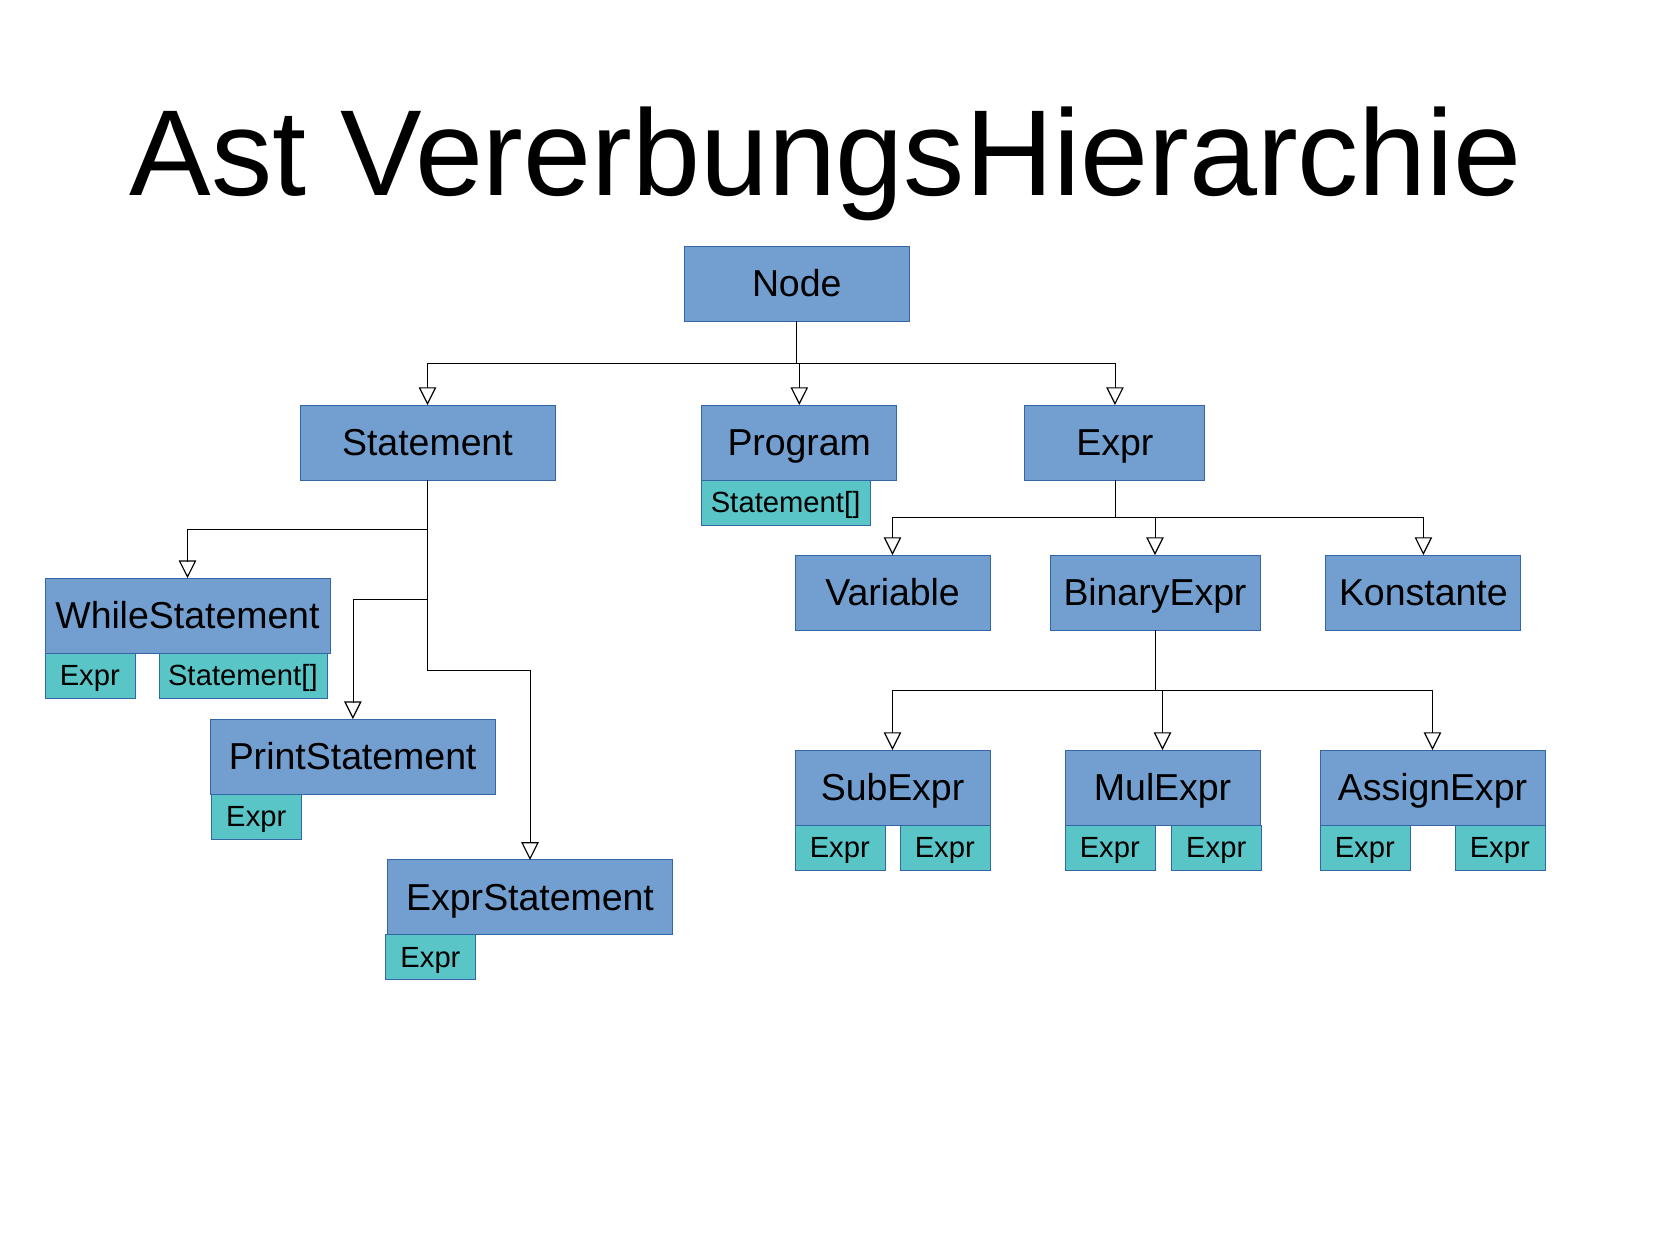

# Ast VererbungsHierarchie
Node
Statement
Program
Expr
Statement[]
Variable
BinaryExpr
Konstante
WhileStatement
Expr
Statement[]
PrintStatement
SubExpr
MulExpr
AssignExpr
Expr
Expr
Expr
Expr
Expr
Expr
Expr
ExprStatement
Expr